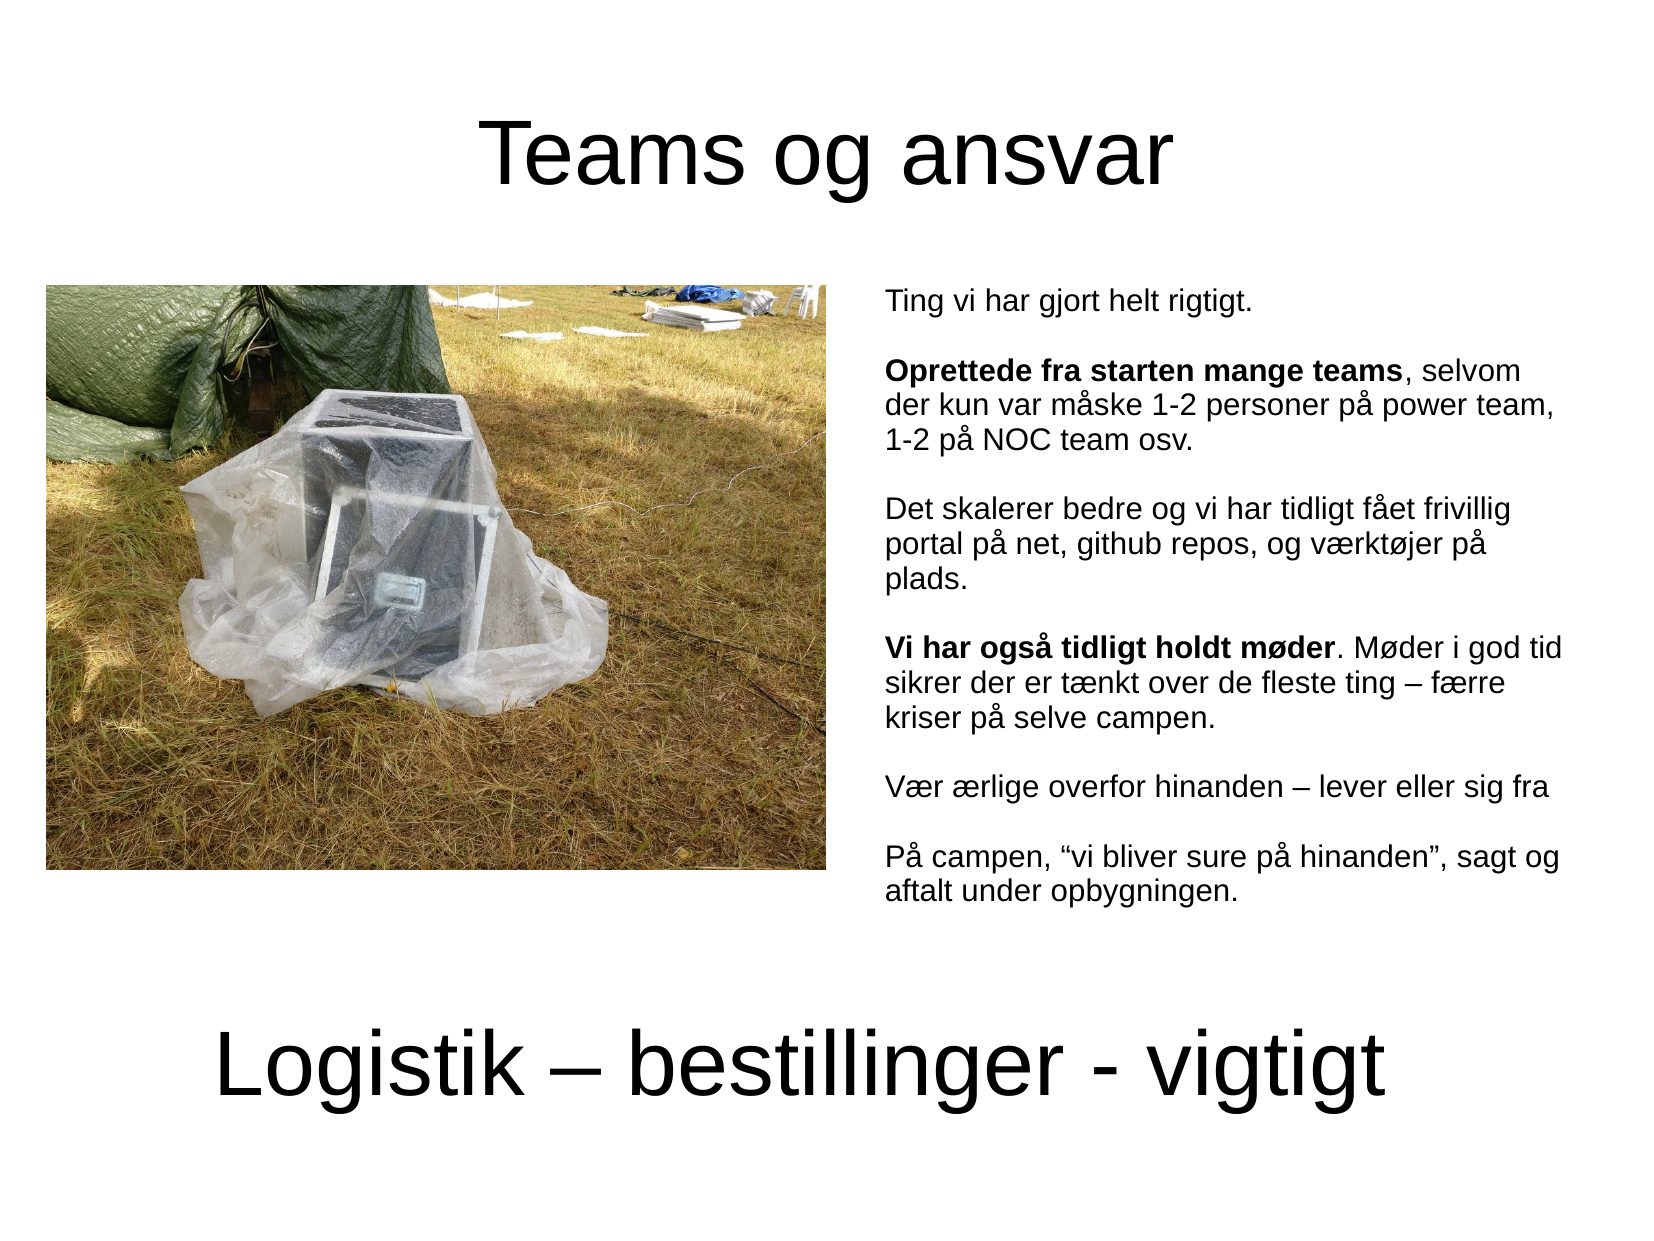

# Teams og ansvar
Ting vi har gjort helt rigtigt.
Oprettede fra starten mange teams, selvom der kun var måske 1-2 personer på power team, 1-2 på NOC team osv.
Det skalerer bedre og vi har tidligt fået frivillig portal på net, github repos, og værktøjer på plads.
Vi har også tidligt holdt møder. Møder i god tid sikrer der er tænkt over de fleste ting – færre kriser på selve campen.
Vær ærlige overfor hinanden – lever eller sig fra
På campen, “vi bliver sure på hinanden”, sagt og aftalt under opbygningen.
Logistik – bestillinger - vigtigt